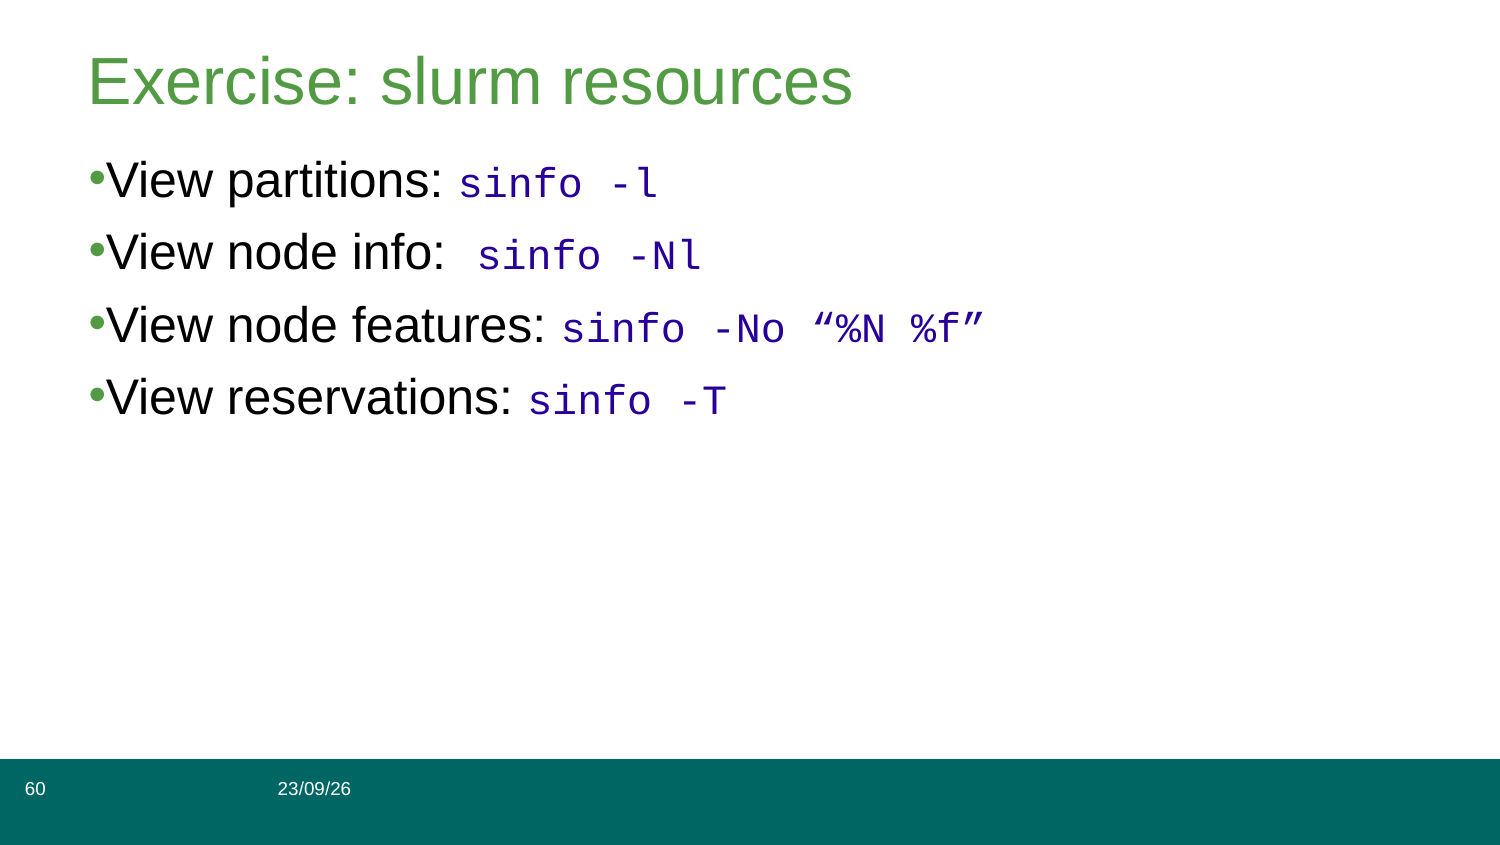

# Exercise: slurm resources
View partitions: sinfo -l
View node info: sinfo -Nl
View node features: sinfo -No “%N %f”
View reservations: sinfo -T